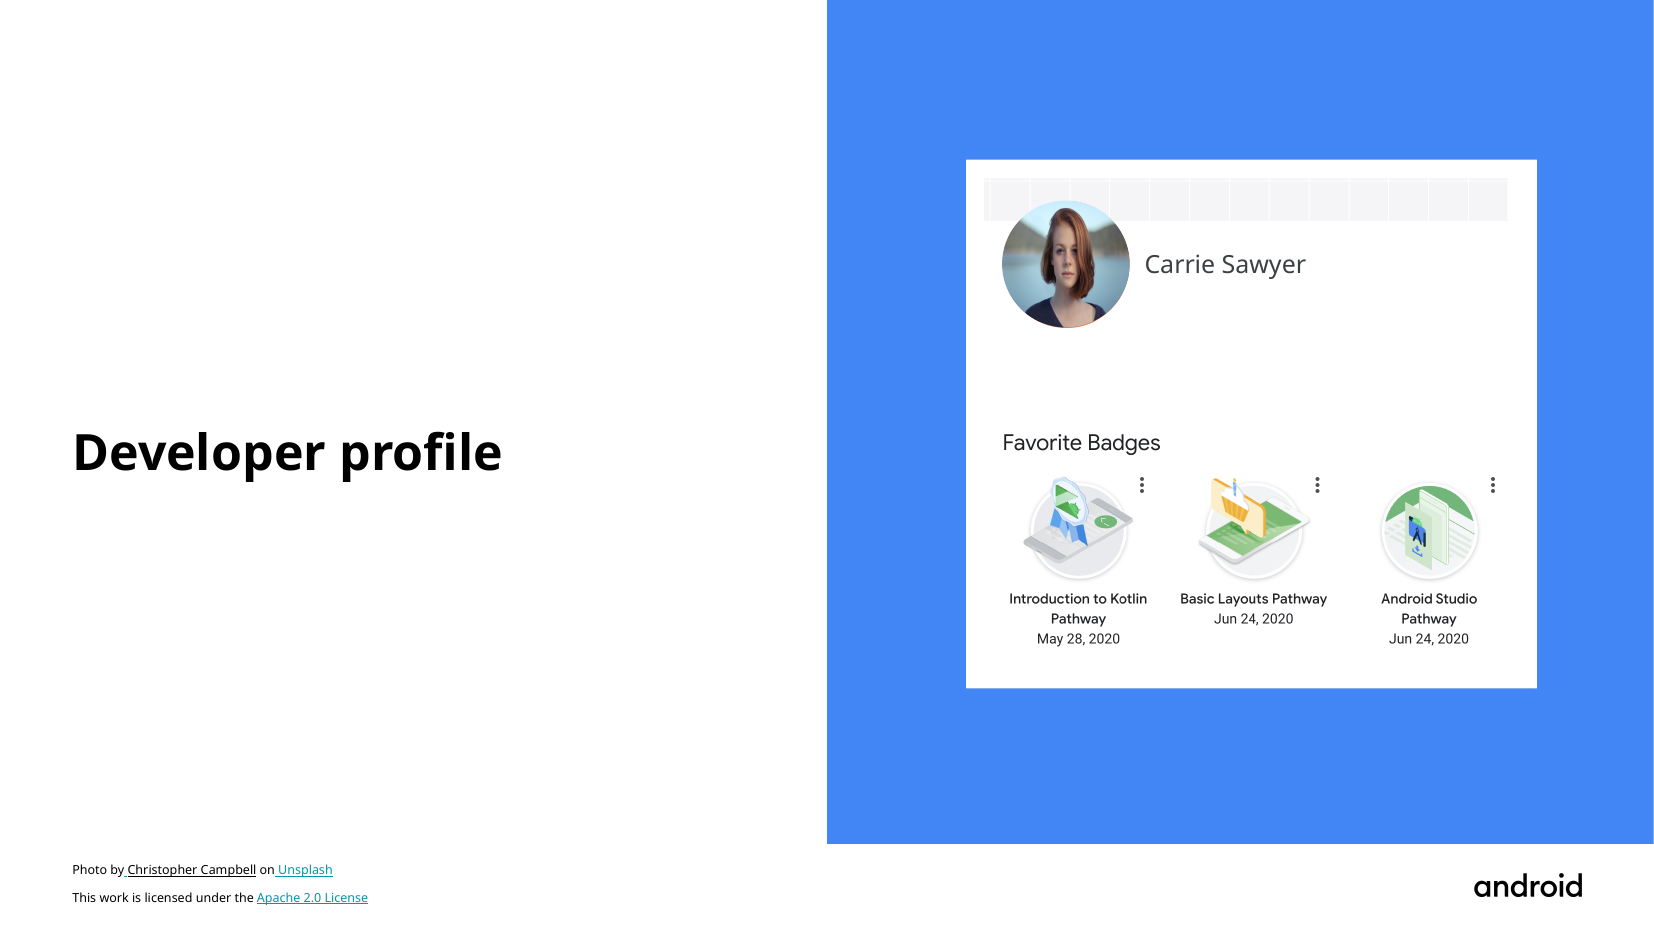

# Developer profile
Carrie Sawyer
Photo by Christopher Campbell on Unsplash